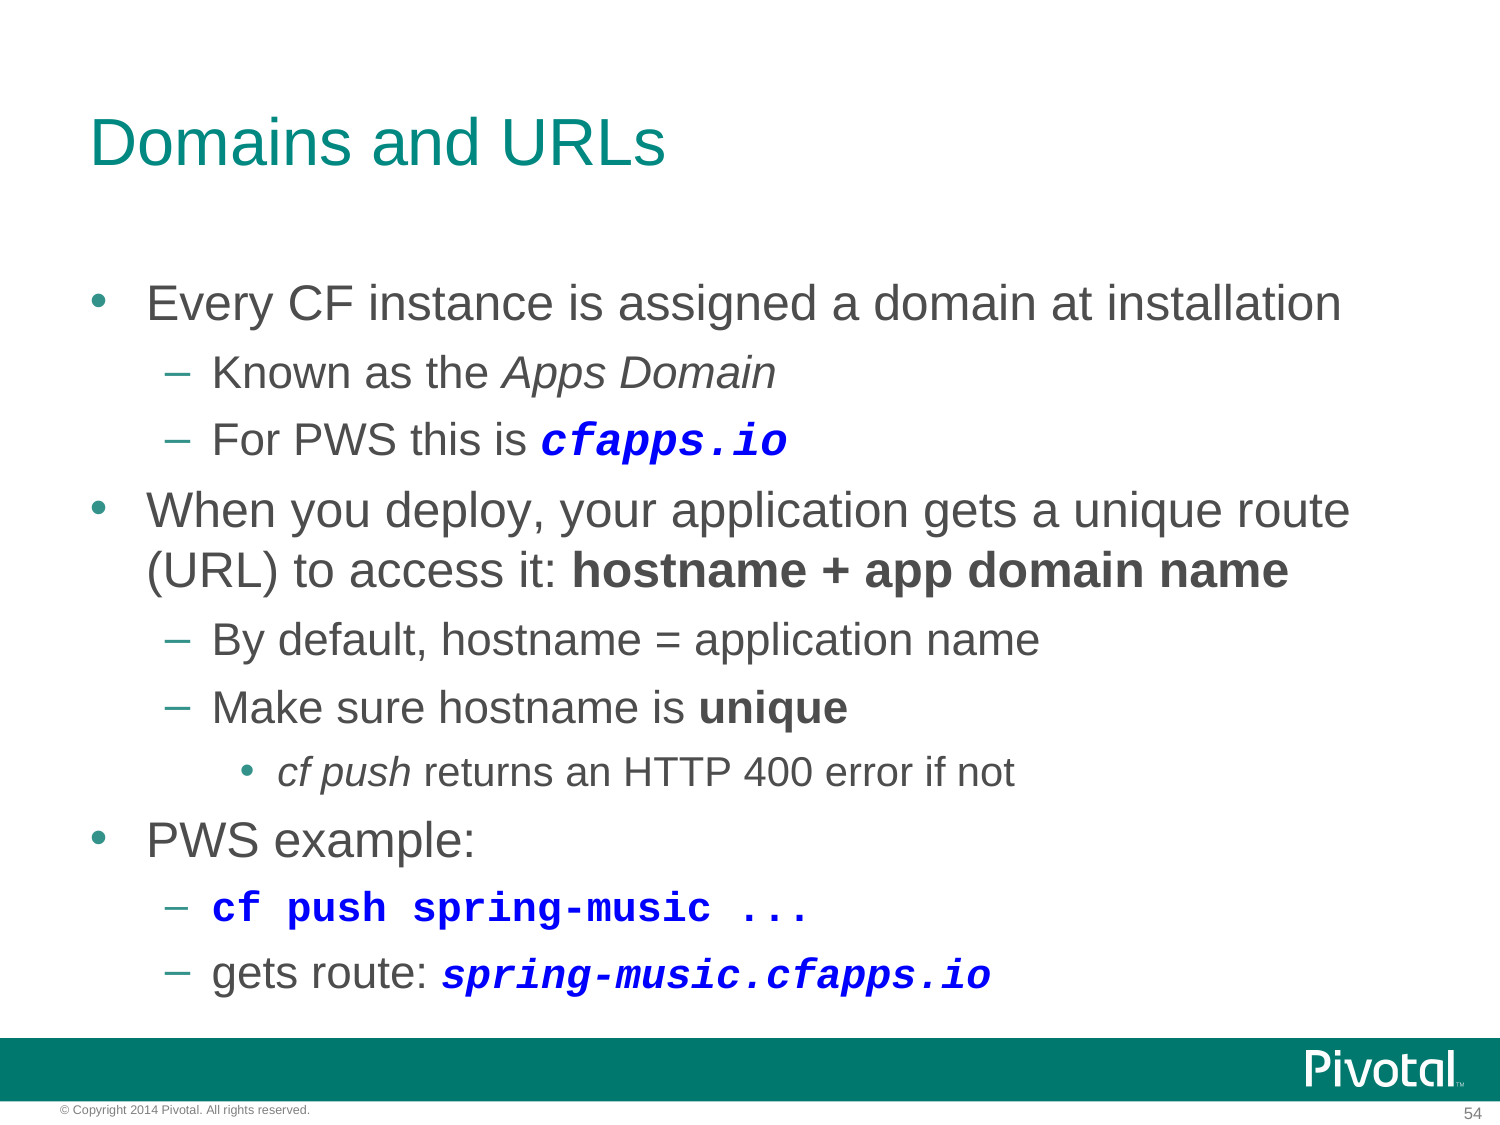

# Domains and URLs
Every CF instance is assigned a domain at installation
Known as the Apps Domain
For PWS this is cfapps.io
When you deploy, your application gets a unique route (URL) to access it: hostname + app domain name
By default, hostname = application name
Make sure hostname is unique
cf push returns an HTTP 400 error if not
PWS example:
cf push spring-music ...
gets route: spring-music.cfapps.io